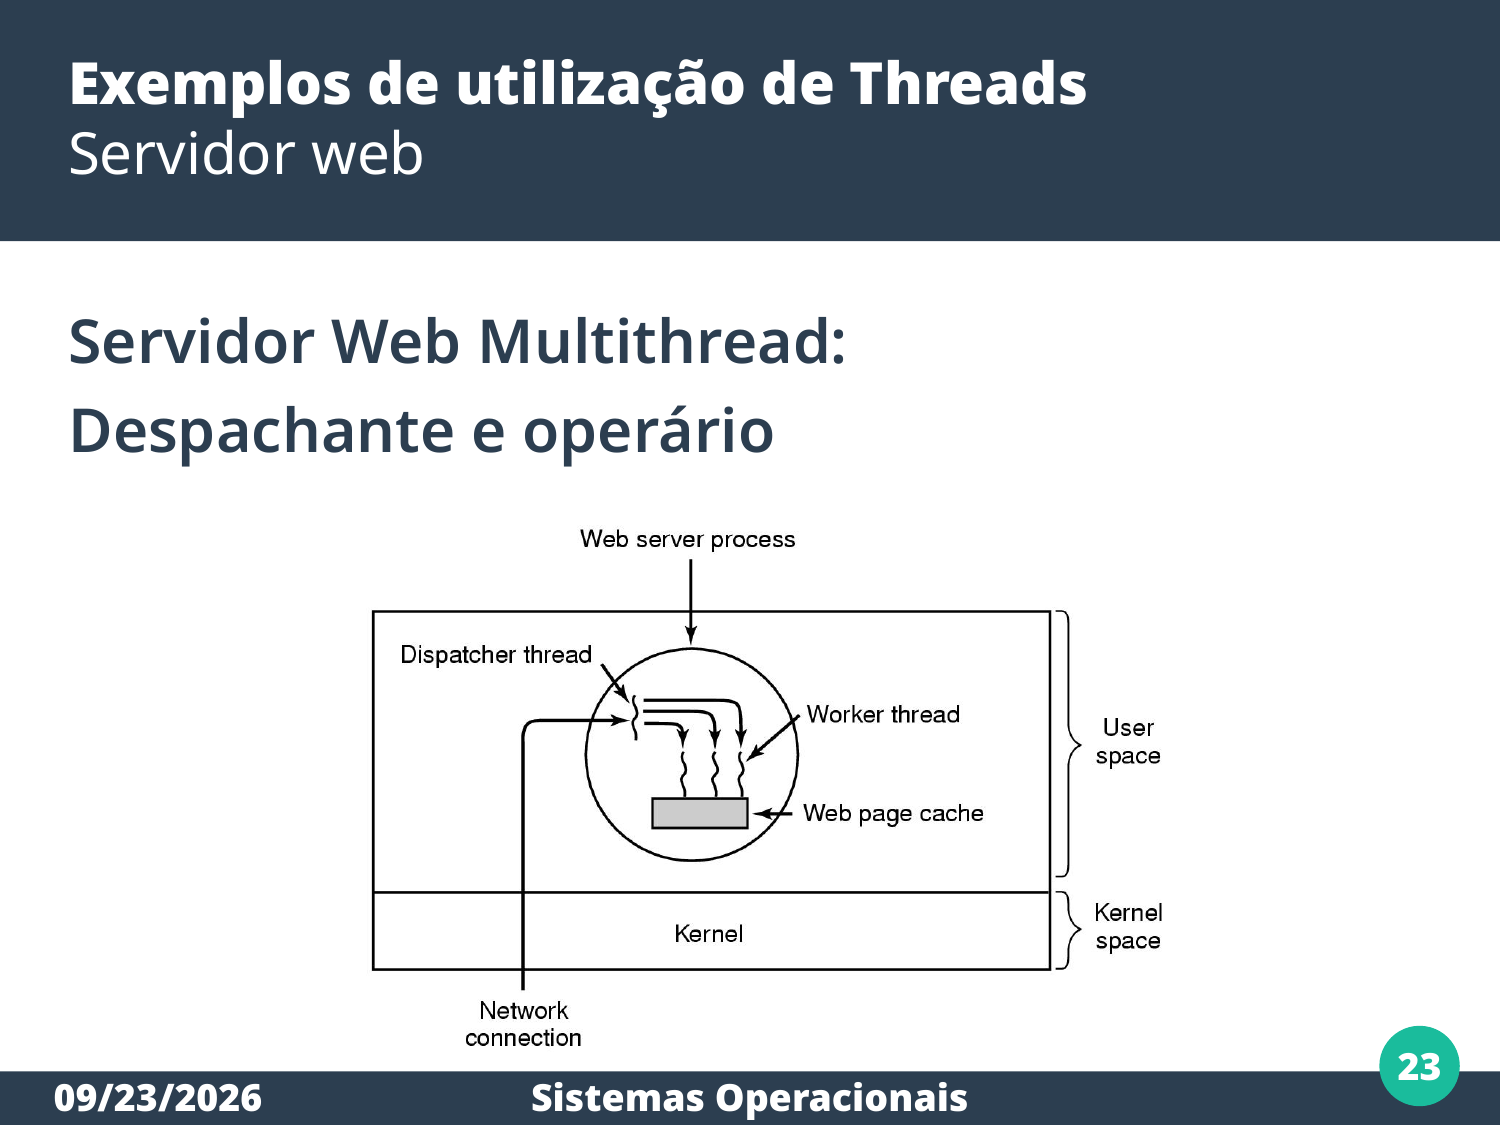

# Exemplos de utilização de Threads Servidor web
Servidor Web Multithread:
Despachante e operário
23
Sistemas Operacionais